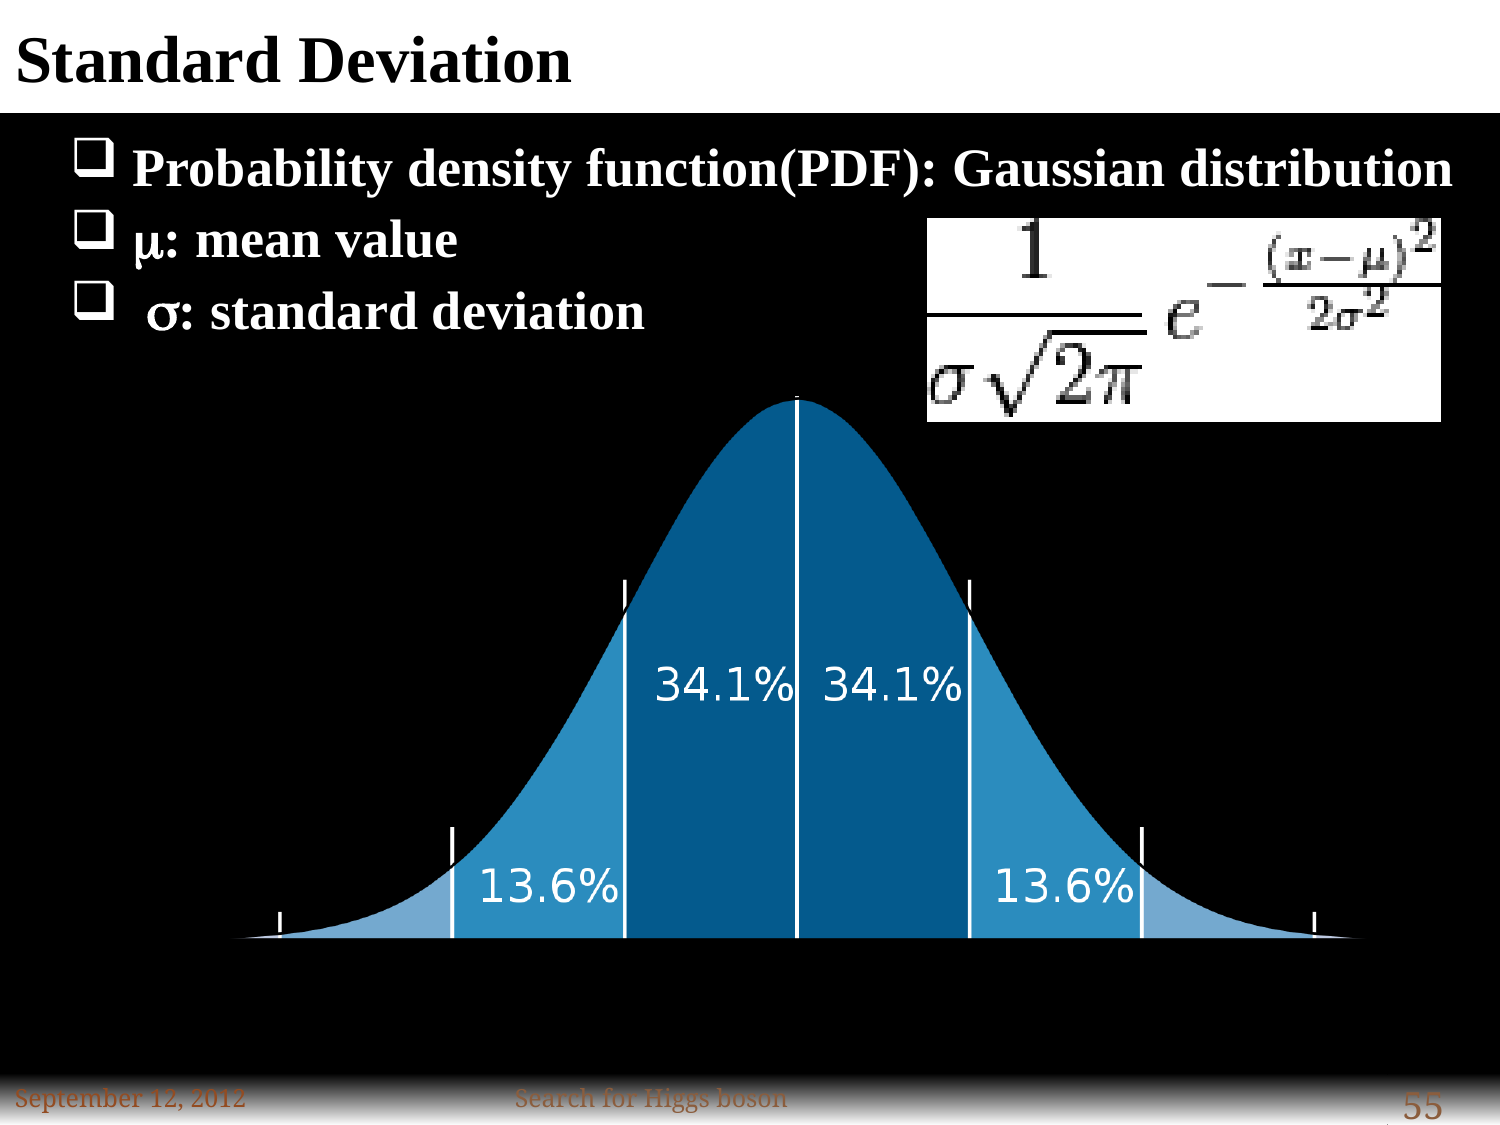

# Standard Deviation
 Probability density function(PDF): Gaussian distribution
 m: mean value
 s: standard deviation
September 12, 2012
Search for Higgs boson